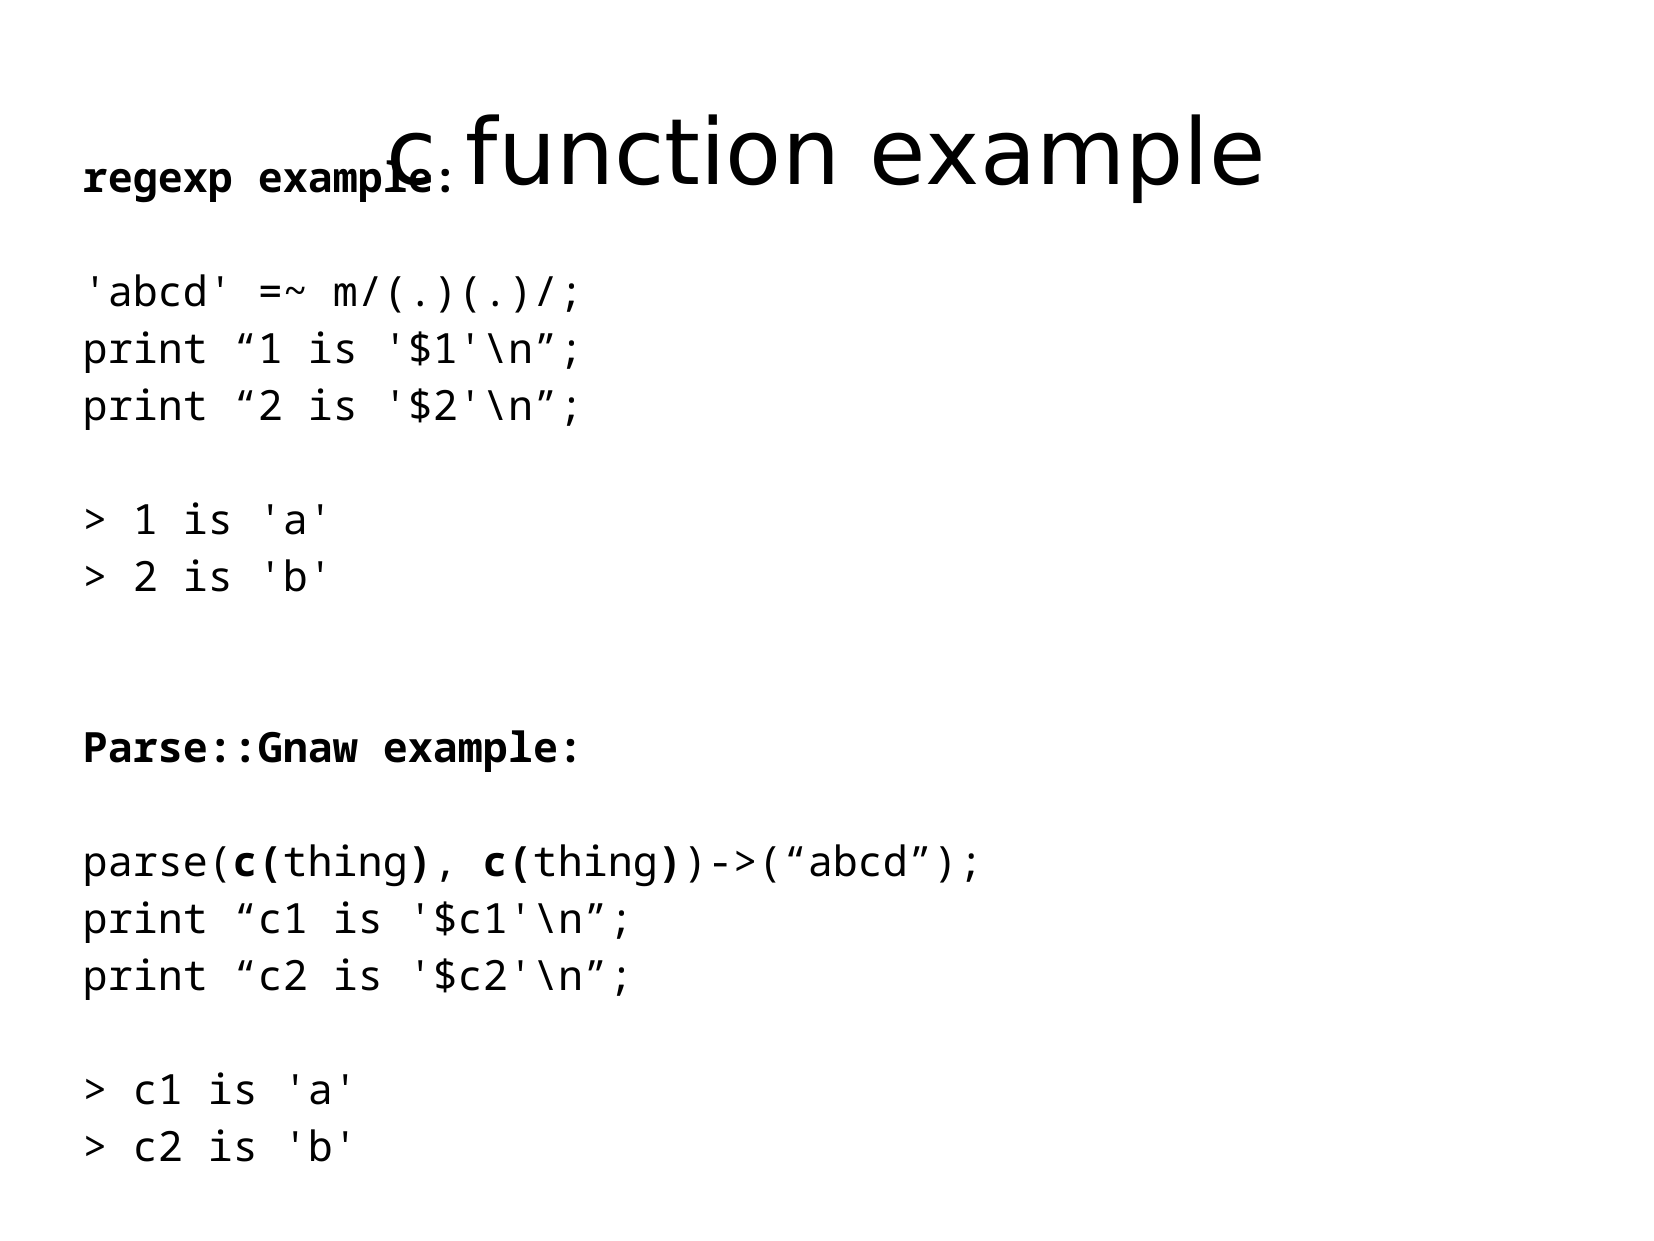

# c function example
regexp example:
'abcd' =~ m/(.)(.)/;
print “1 is '$1'\n”;
print “2 is '$2'\n”;
> 1 is 'a'
> 2 is 'b'
Parse::Gnaw example:
parse(c(thing), c(thing))->(“abcd”);
print “c1 is '$c1'\n”;
print “c2 is '$c2'\n”;
> c1 is 'a'
> c2 is 'b'